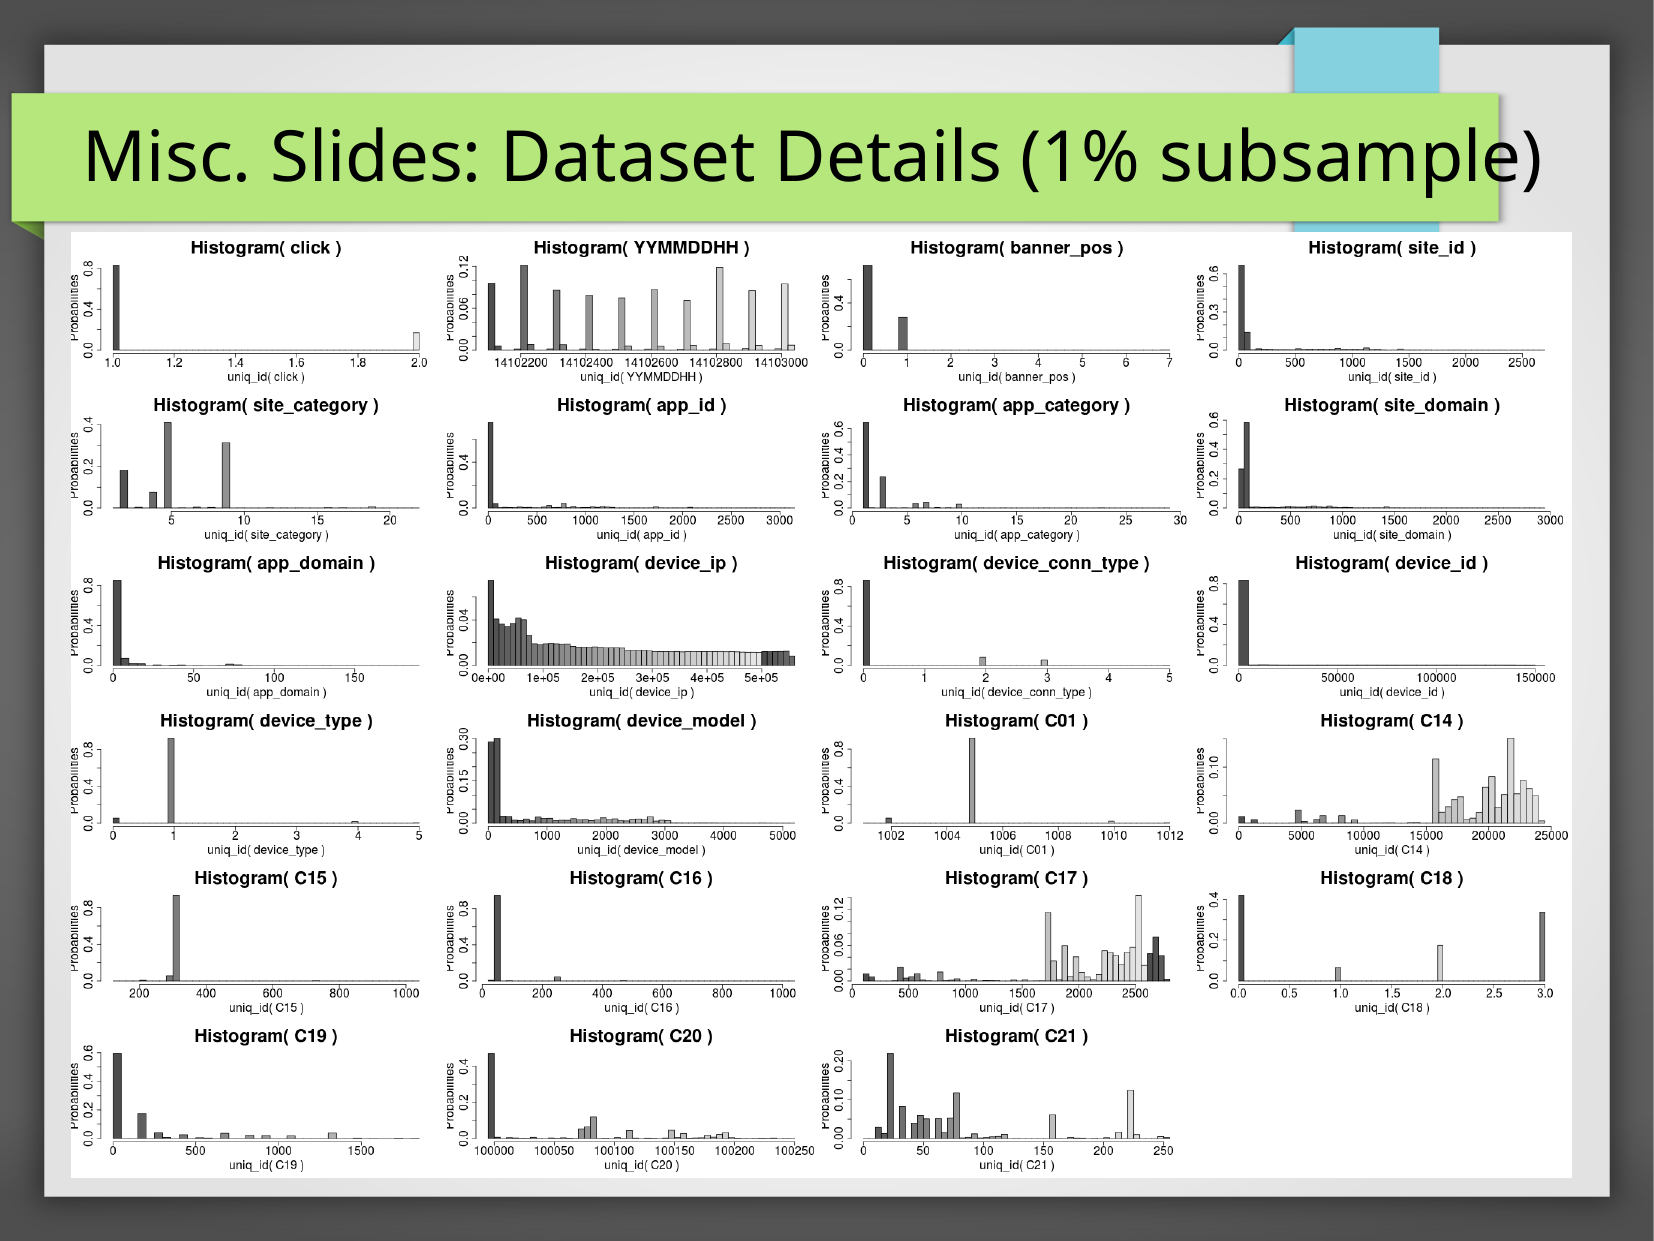

# Misc. Slides: Dataset Details (1% subsample)